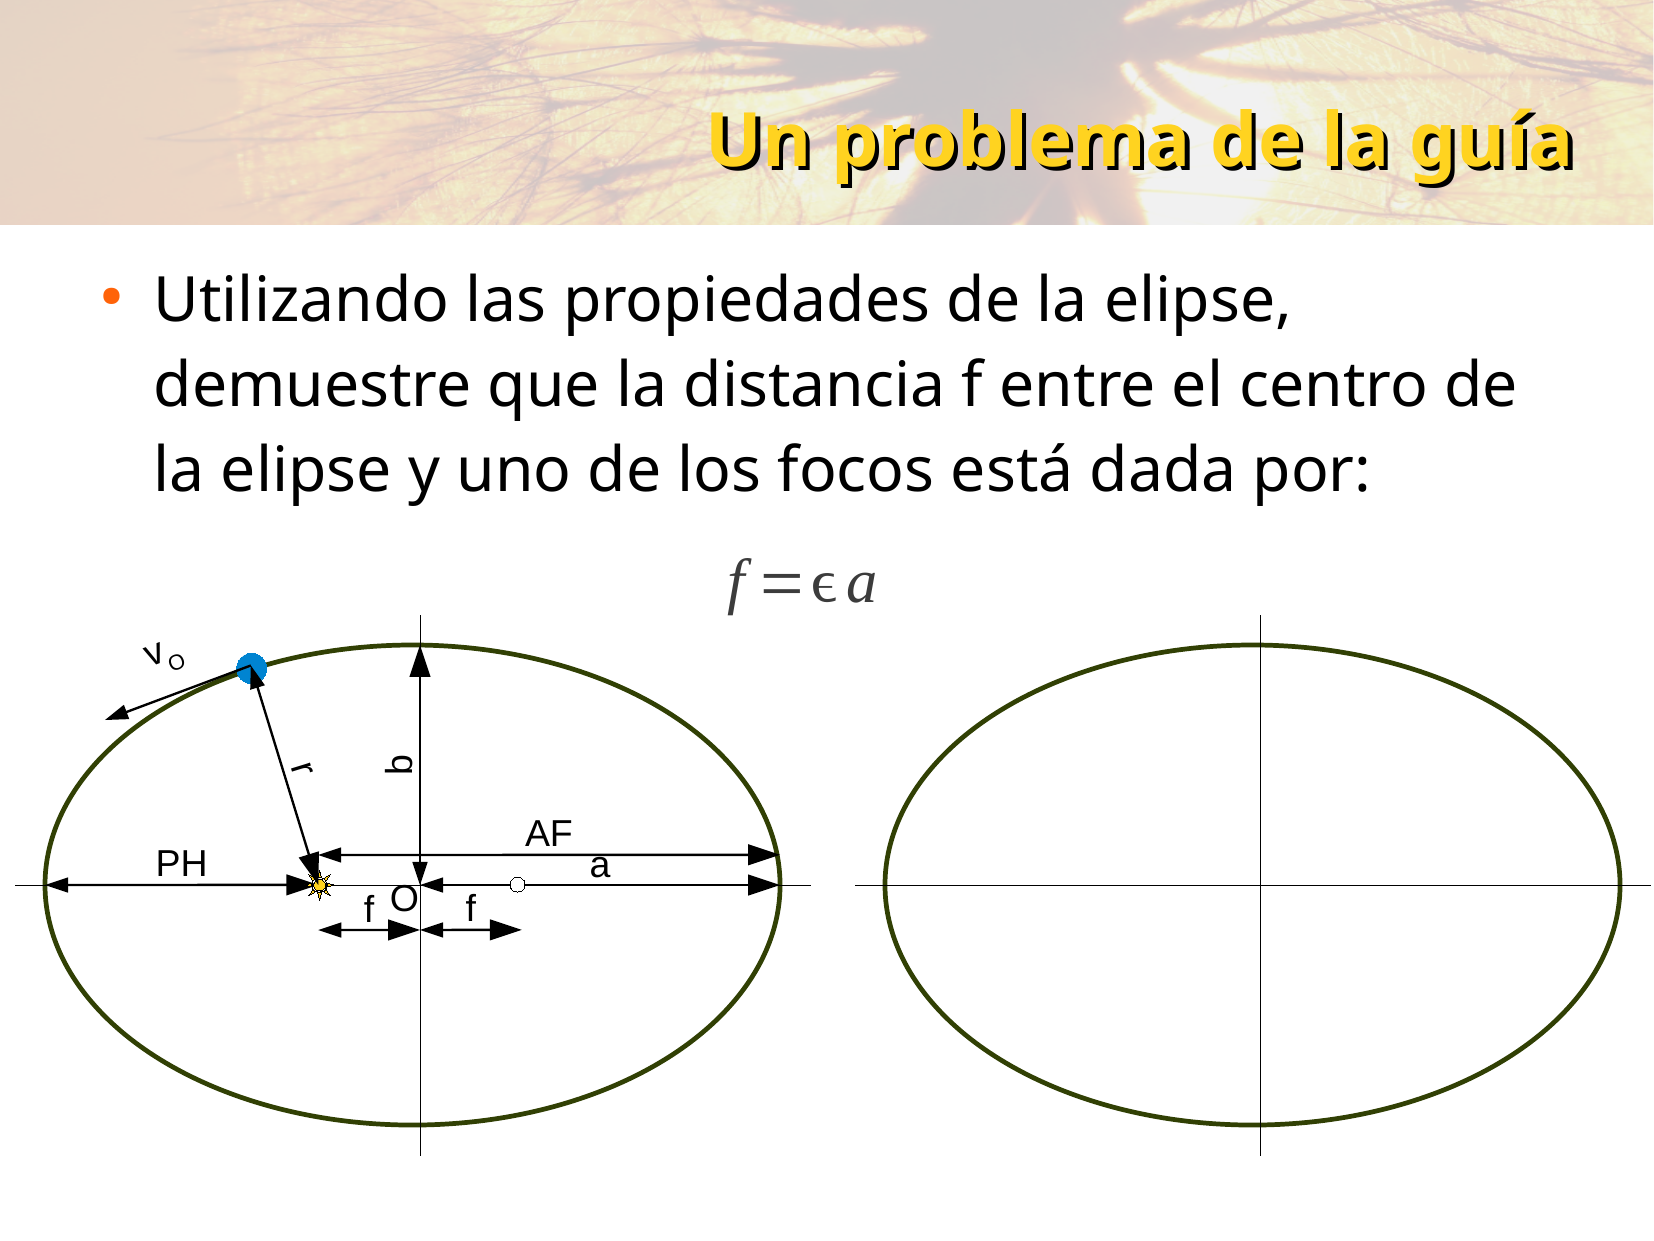

# Un problema de la guía
Utilizando las propiedades de la elipse, demuestre que la distancia f entre el centro de la elipse y uno de los focos está dada por:
b
vO
r
AF
O
PH
a
f
f